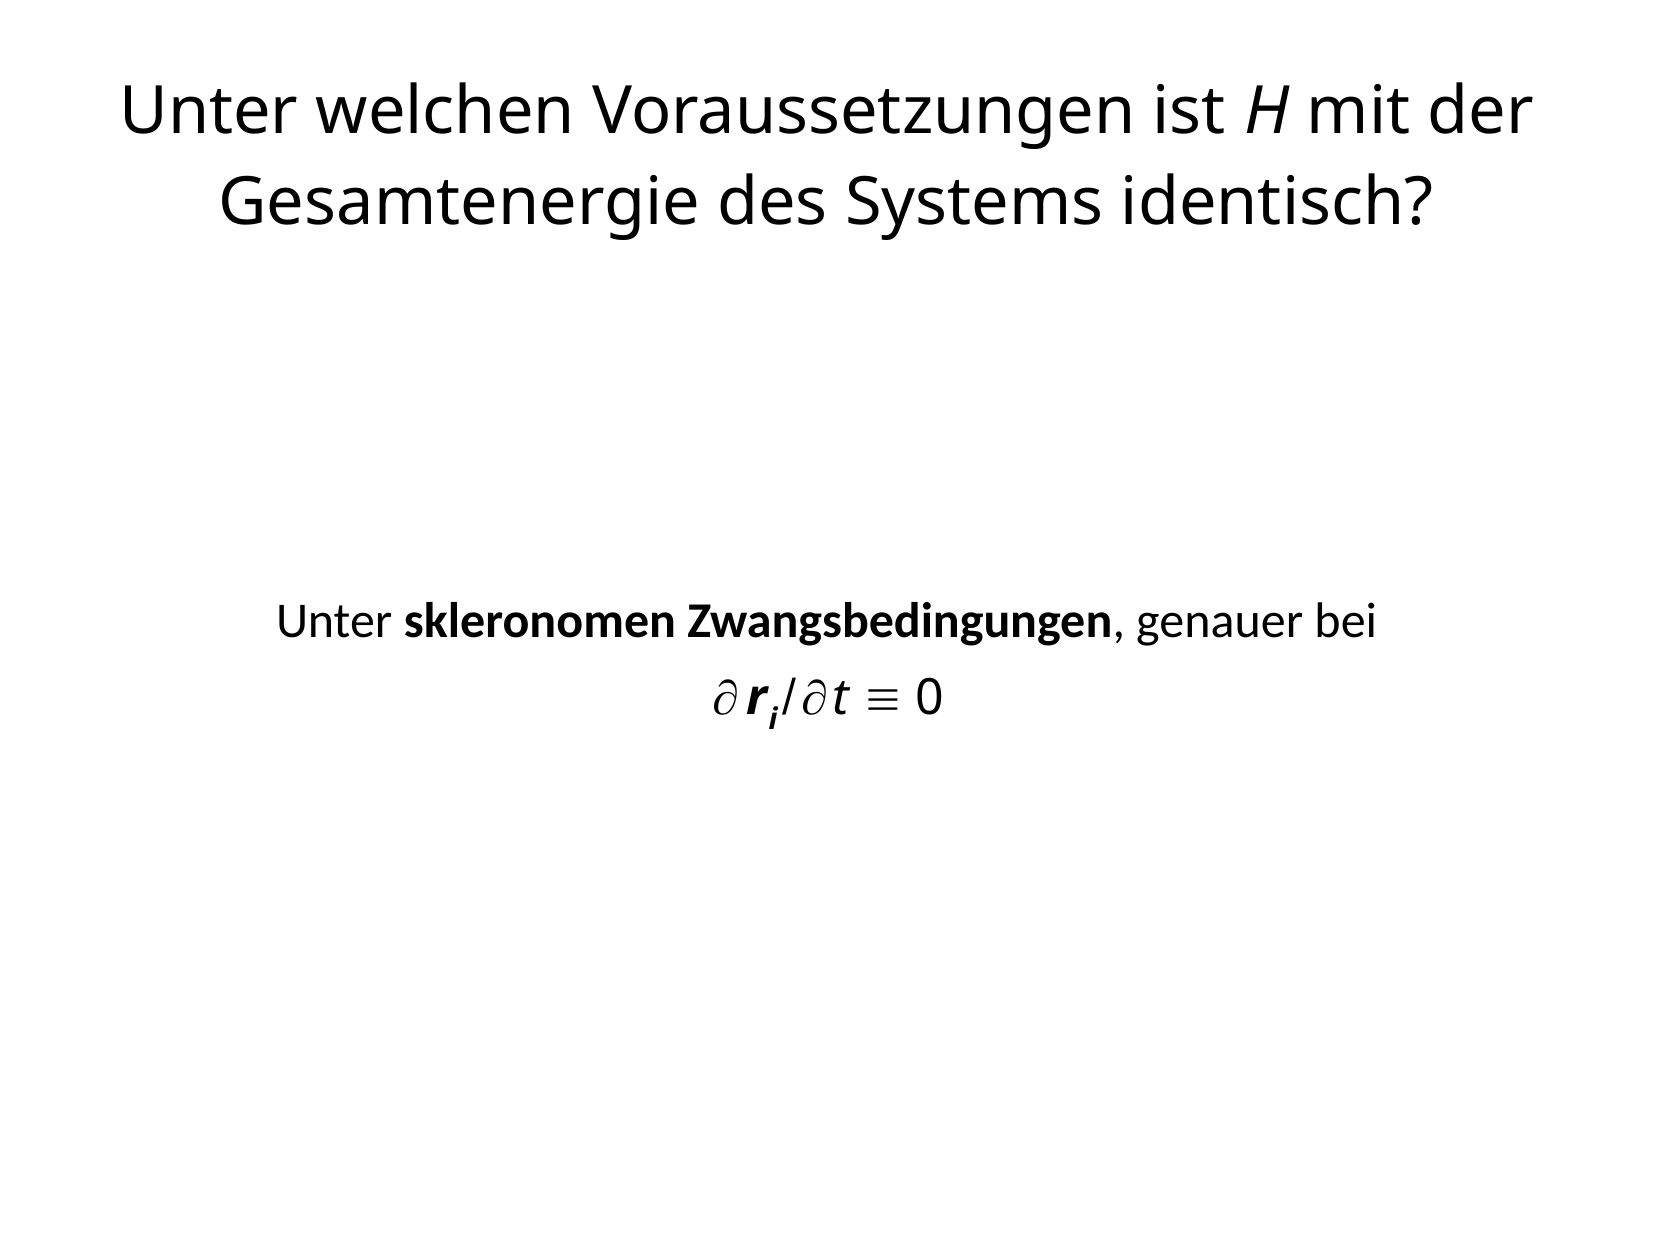

# Unter welchen Voraussetzungen ist H mit der Gesamtenergie des Systems identisch?
Unter skleronomen Zwangsbedingungen, genauer bei